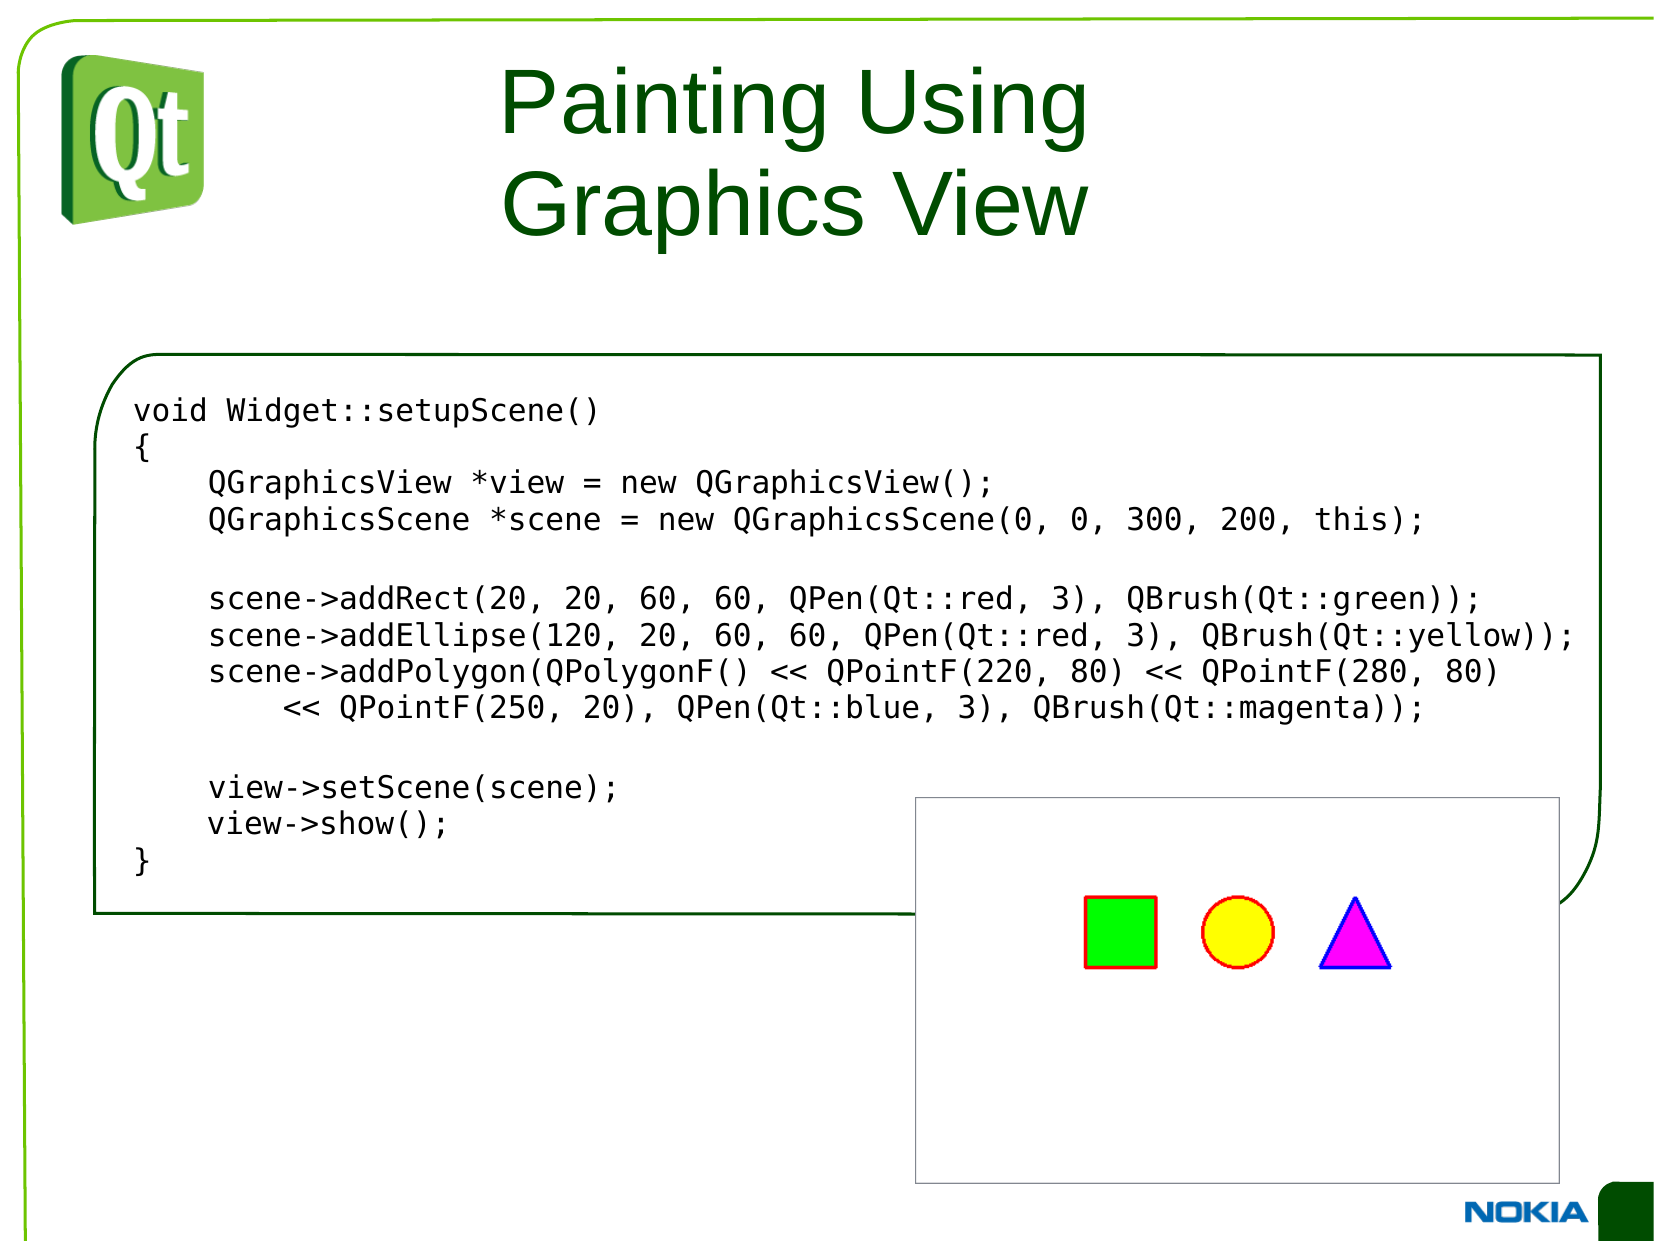

# Painting Using Graphics View
void Widget::setupScene()
{
 QGraphicsView *view = new QGraphicsView();
 QGraphicsScene *scene = new QGraphicsScene(0, 0, 300, 200, this);
 scene->addRect(20, 20, 60, 60, QPen(Qt::red, 3), QBrush(Qt::green));
 scene->addEllipse(120, 20, 60, 60, QPen(Qt::red, 3), QBrush(Qt::yellow));
 scene->addPolygon(QPolygonF() << QPointF(220, 80) << QPointF(280, 80)
 << QPointF(250, 20), QPen(Qt::blue, 3), QBrush(Qt::magenta));
 view->setScene(scene);
	view->show();
}